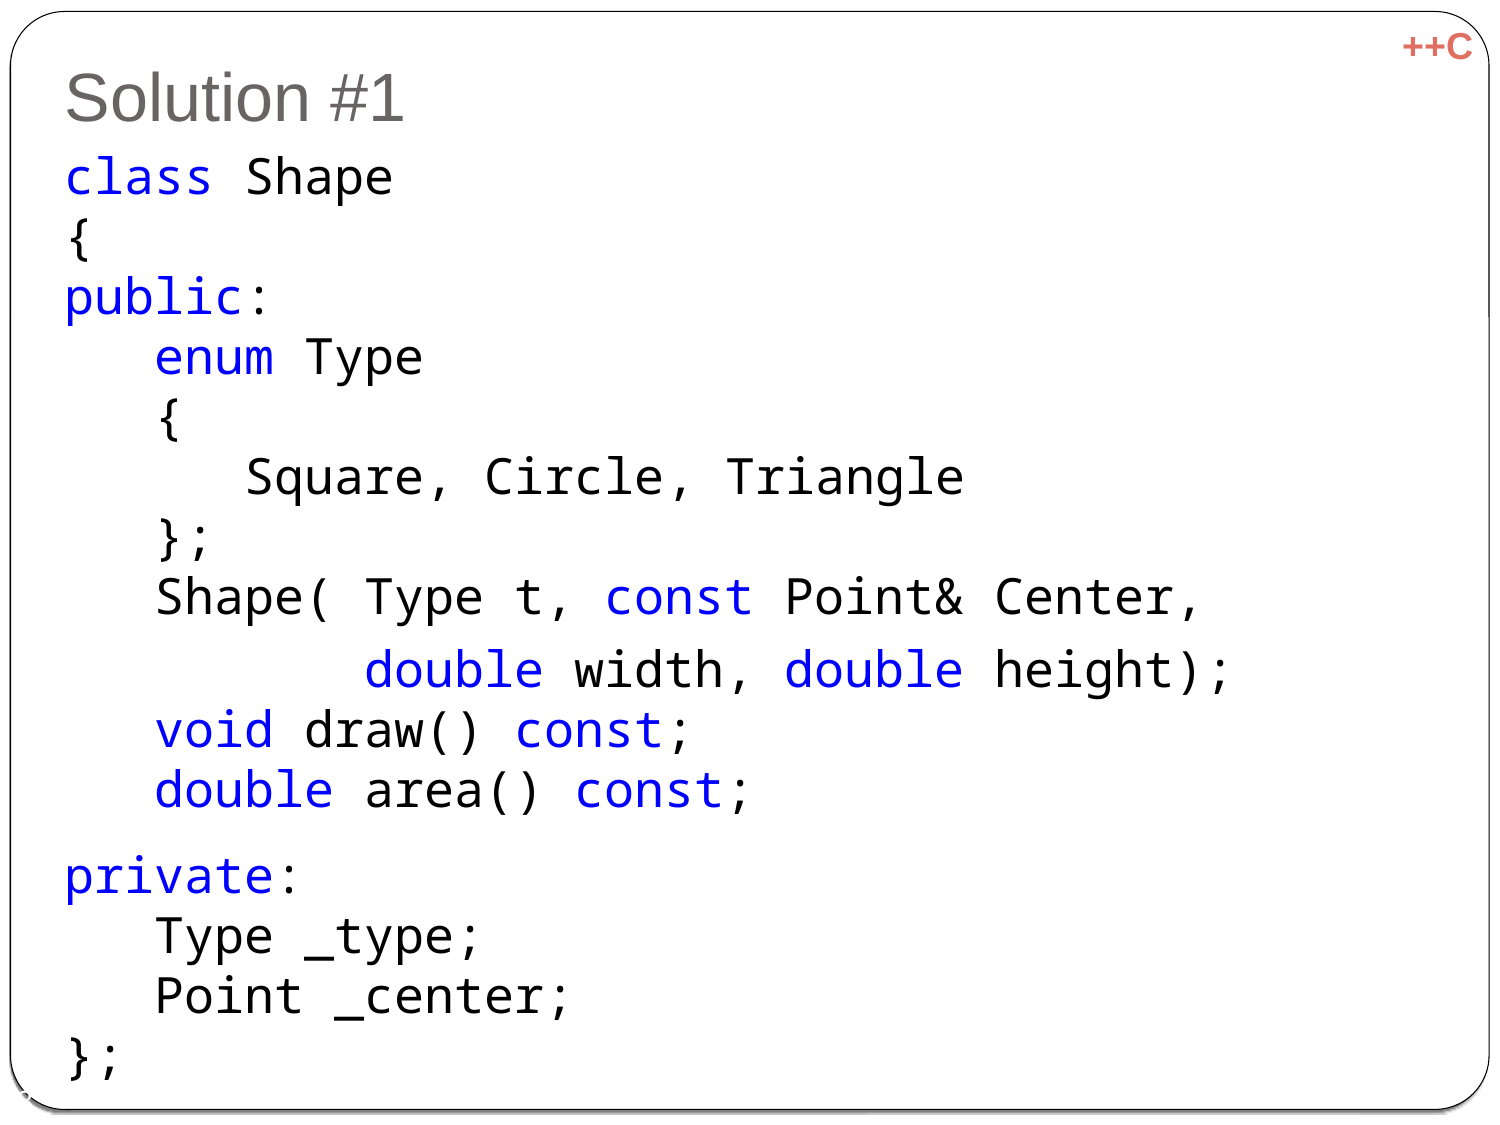

# Solution #1
class Shape
{
public:
   enum Type
   {
      Square, Circle, Triangle
   };
   Shape( Type t, const Point& Center,
 double width, double height);
   void draw() const;
   double area() const;
   
private:
   Type _type;
   Point _center;
};